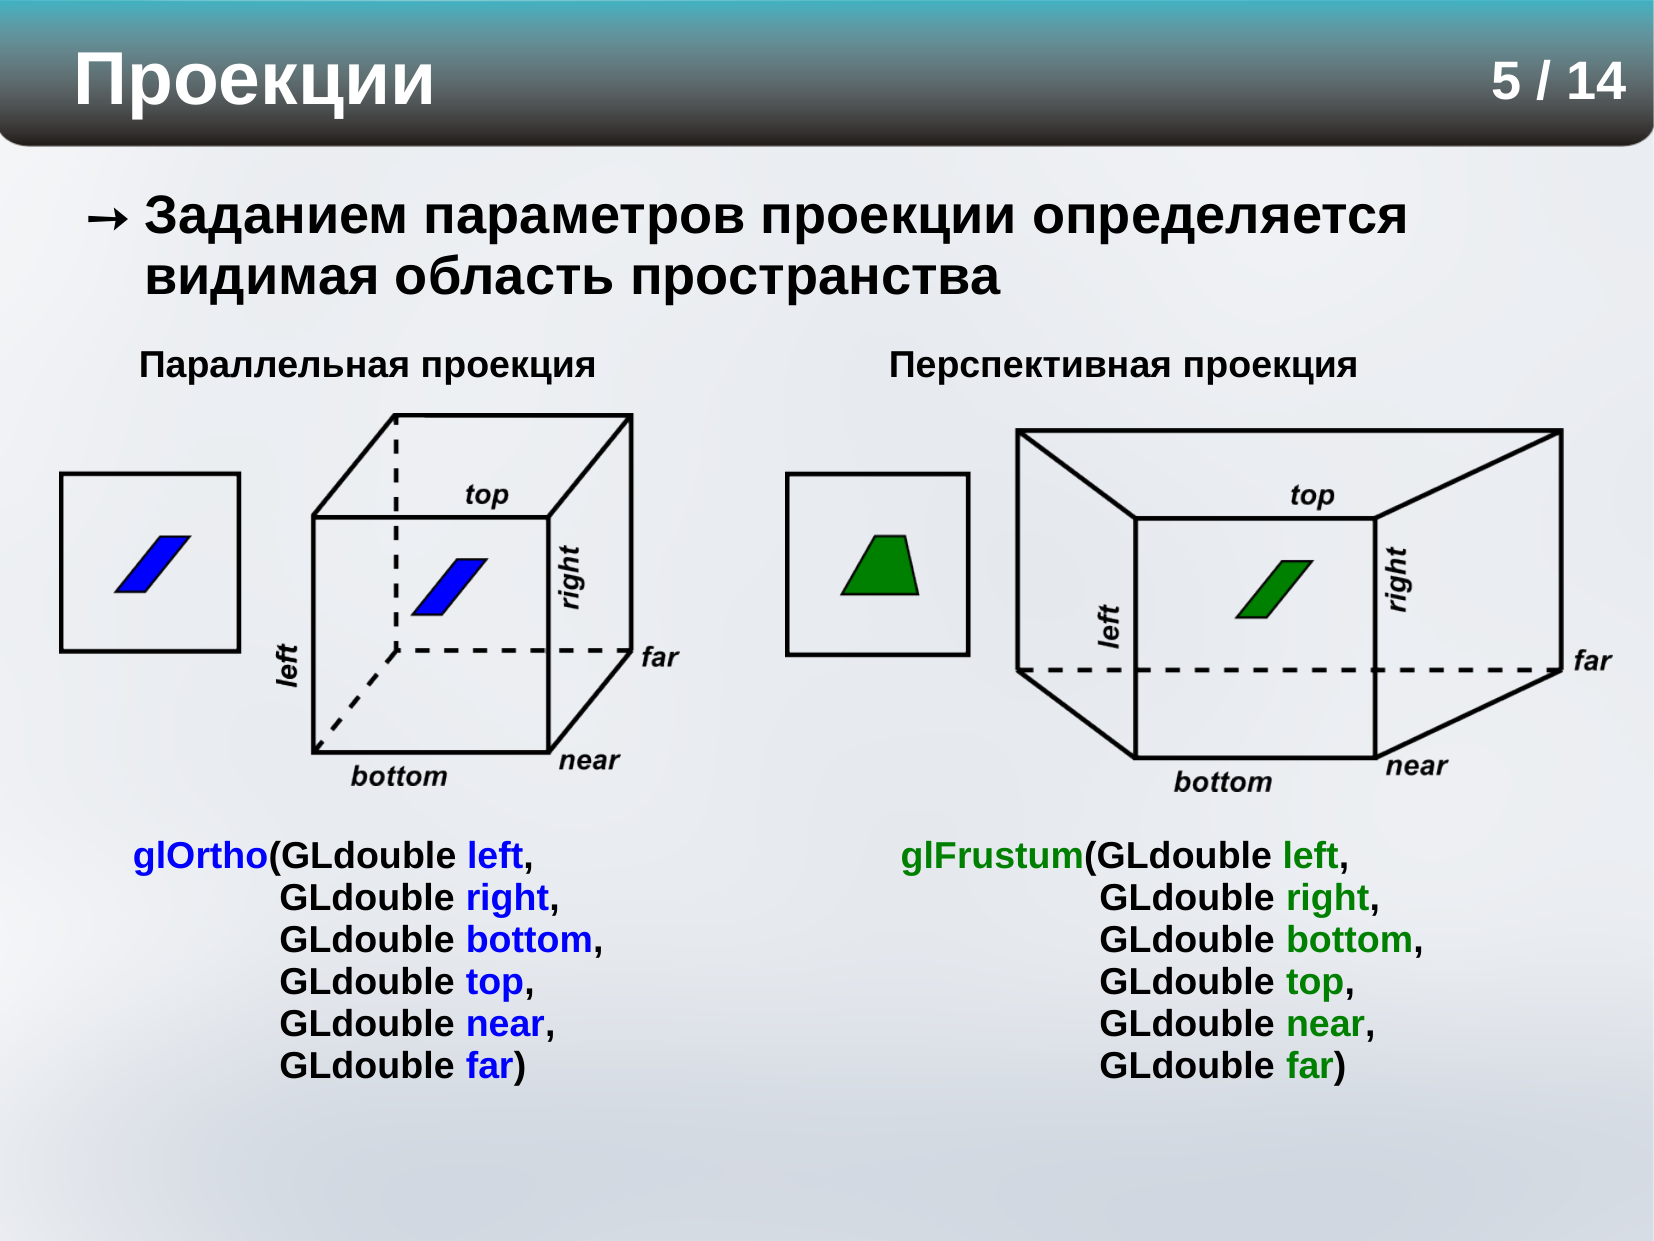

Проекции
Заданием параметров проекции определяется видимая область пространства
Параллельная проекция
Перспективная проекция
glOrtho(GLdouble left,
 GLdouble right,
 GLdouble bottom,
 GLdouble top,
 GLdouble near,
 GLdouble far)
glFrustum(GLdouble left,
 GLdouble right,
 GLdouble bottom,
 GLdouble top,
 GLdouble near,
 GLdouble far)